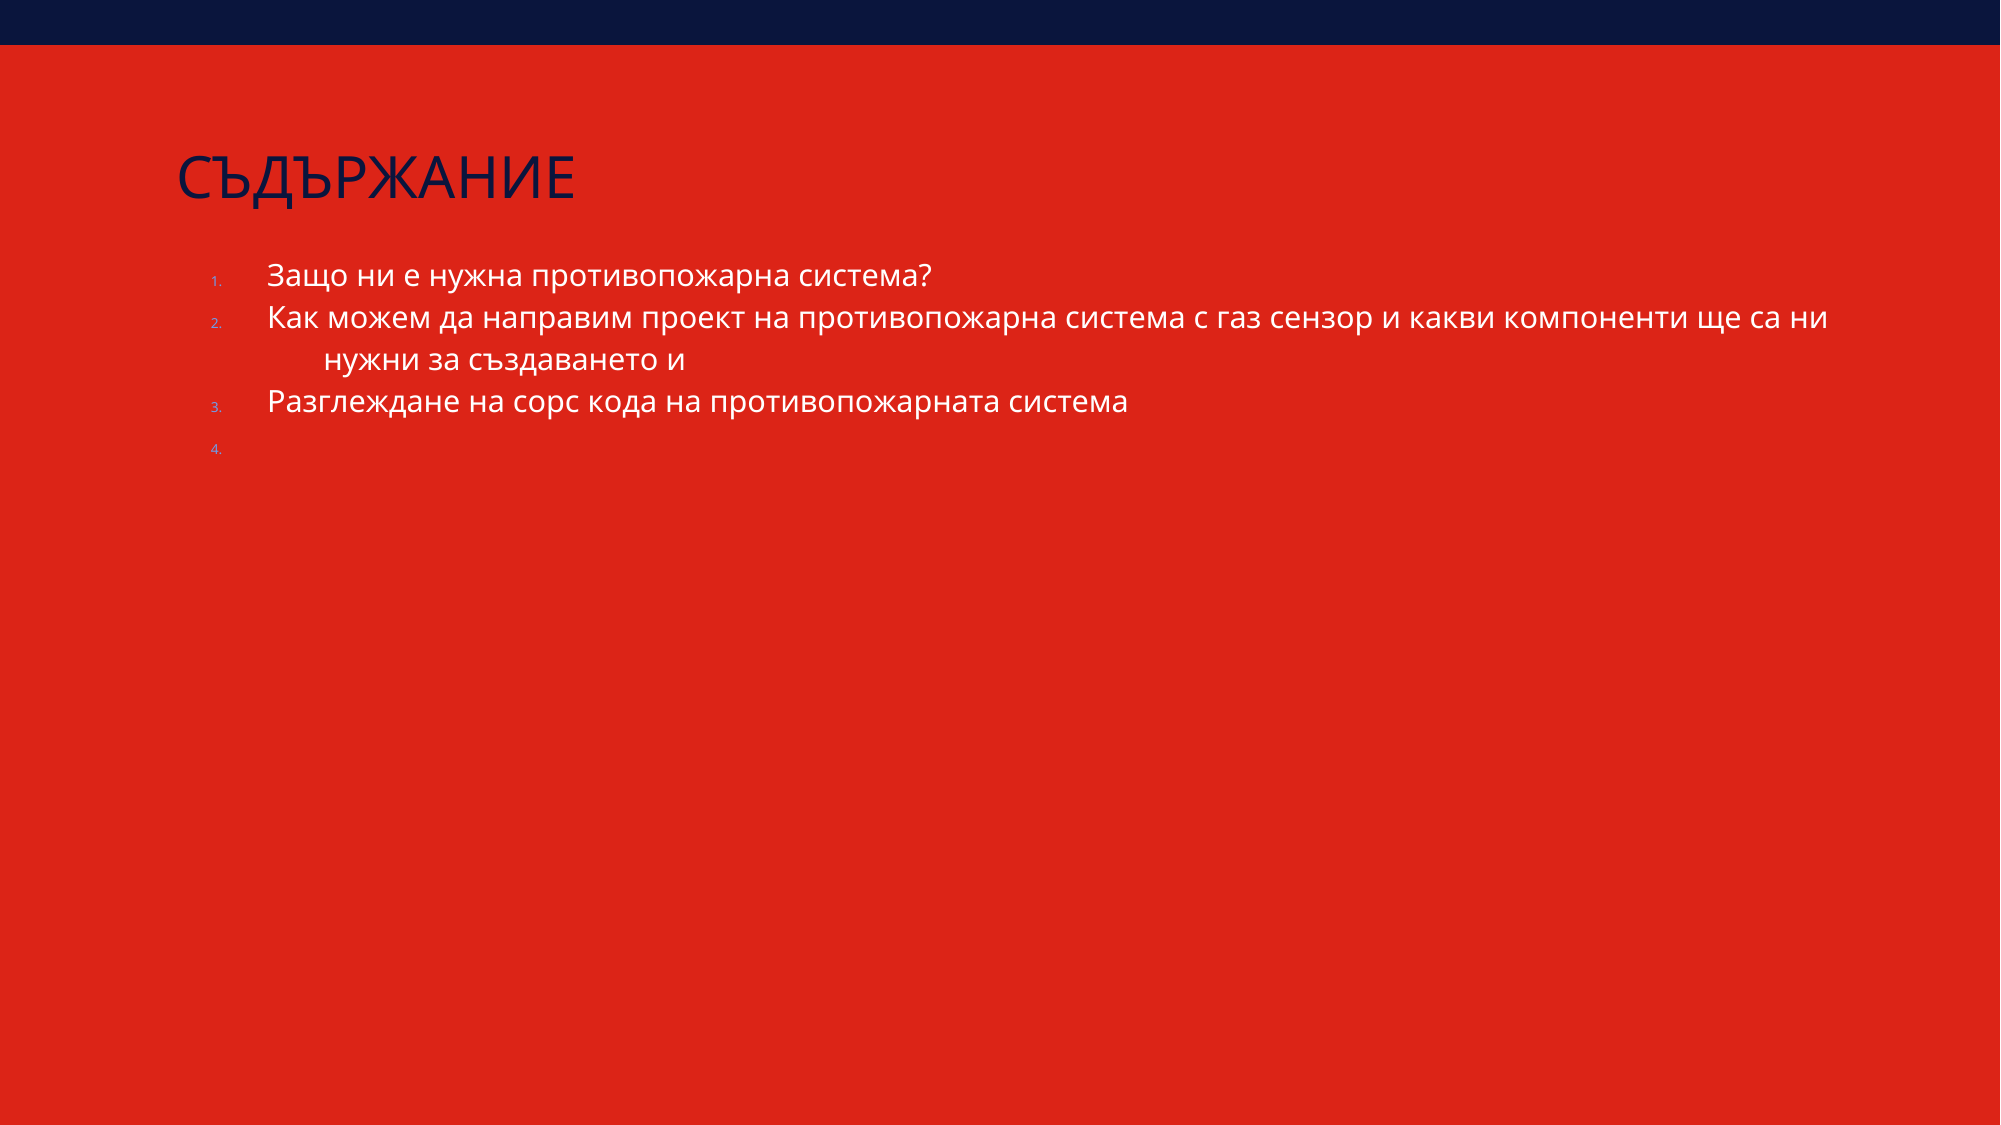

# СЪДЪРЖАНИЕ
Защо ни е нужна противопожарна система?
Как можем да направим проект на противопожарна система с газ сензор и какви компоненти ще са ни нужни за създаването и
Разглеждане на сорс кода на противопожарната система